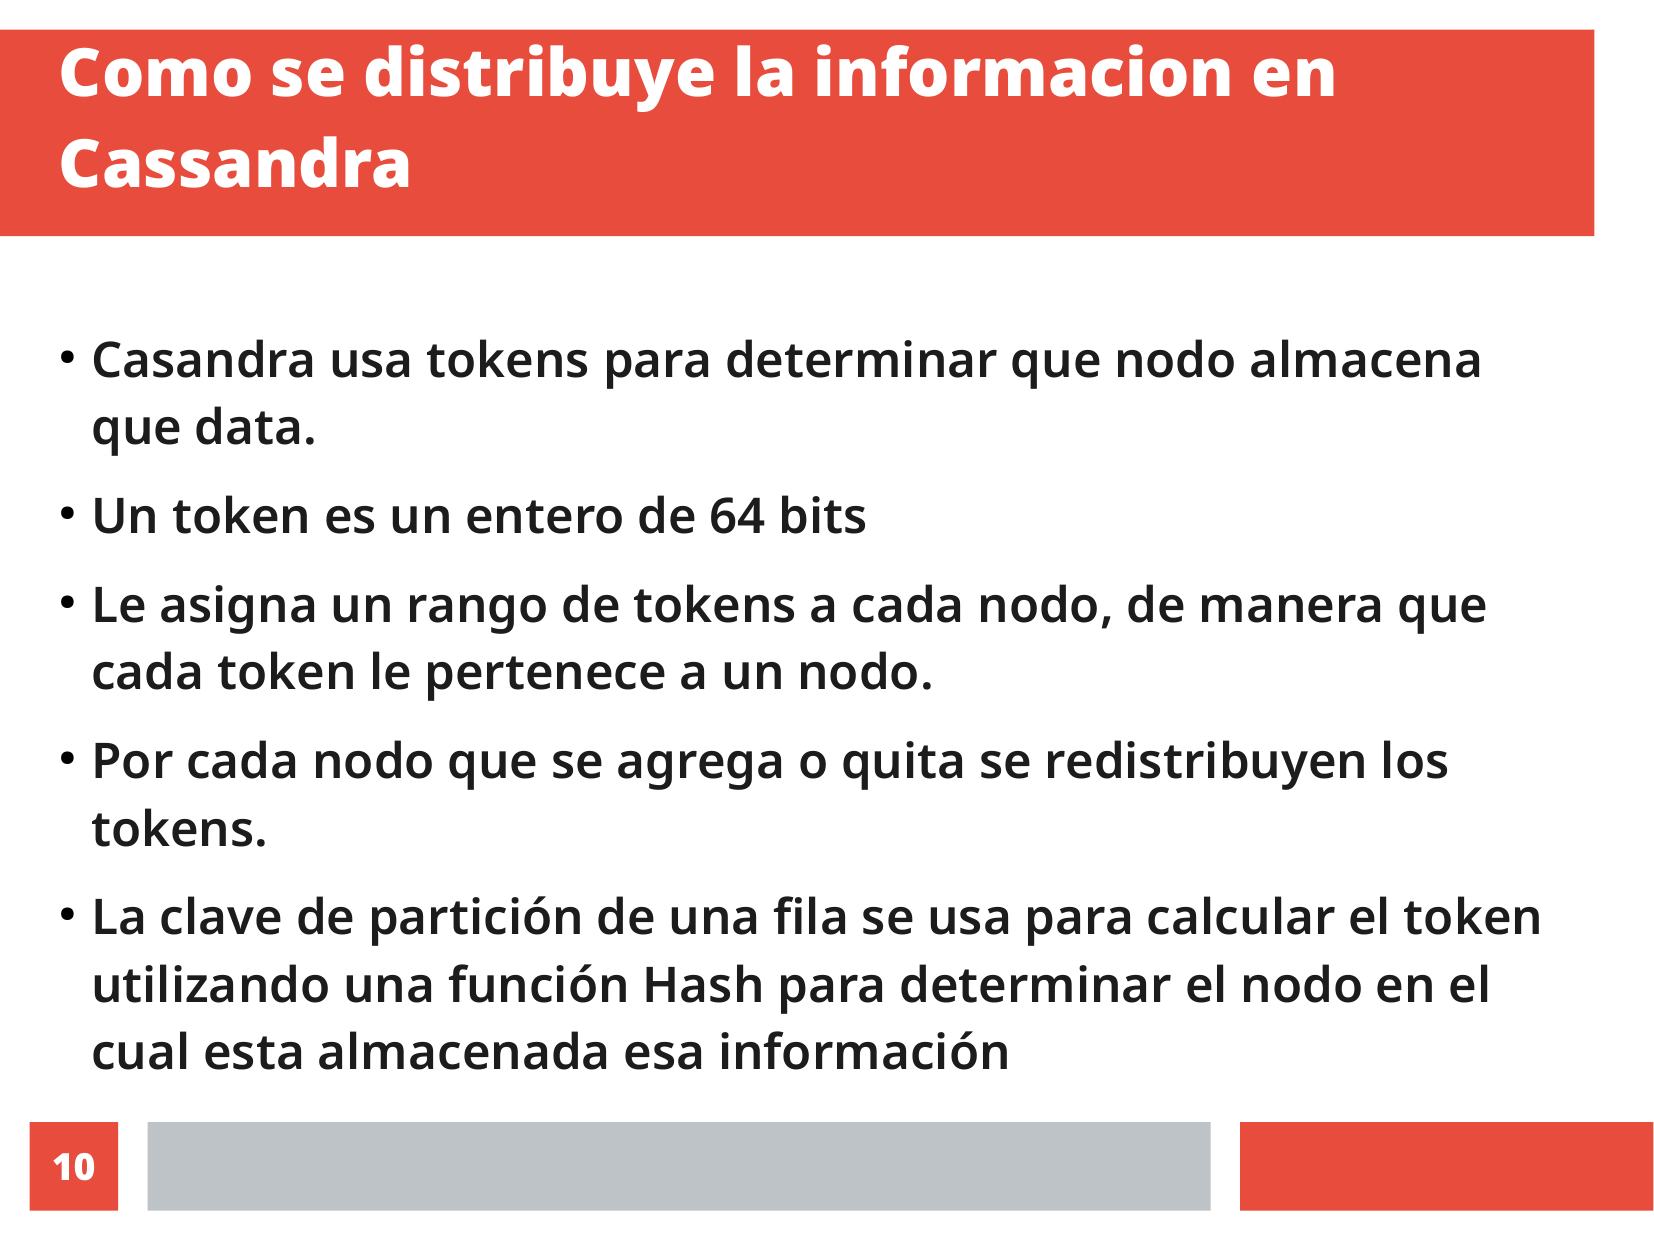

# Como se distribuye la informacion en Cassandra
Casandra usa tokens para determinar que nodo almacena que data.
Un token es un entero de 64 bits
Le asigna un rango de tokens a cada nodo, de manera que cada token le pertenece a un nodo.
Por cada nodo que se agrega o quita se redistribuyen los tokens.
La clave de partición de una fila se usa para calcular el token utilizando una función Hash para determinar el nodo en el cual esta almacenada esa información
10